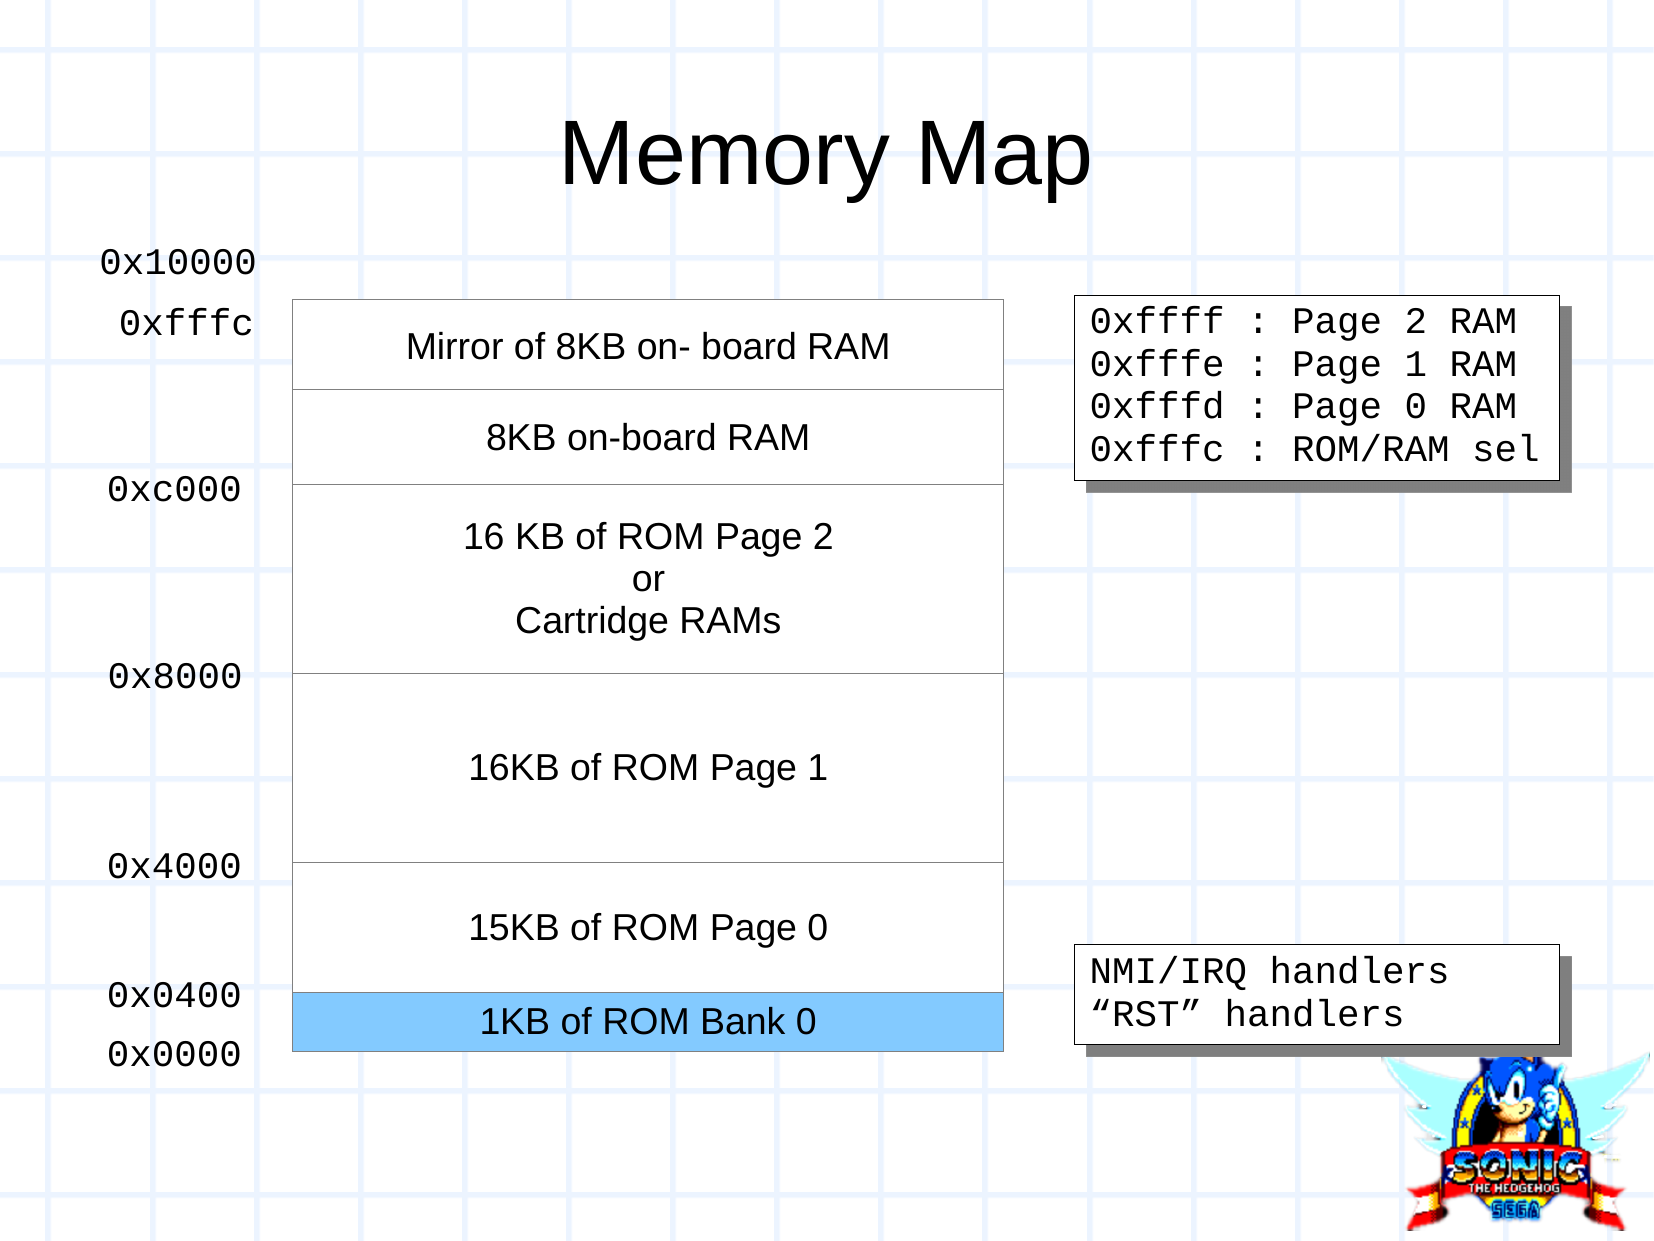

# Memory Map
0x10000
0xffff : Page 2 RAM
0xfffe : Page 1 RAM
0xfffd : Page 0 RAM
0xfffc : ROM/RAM sel
0xfffc
Mirror of 8KB on- board RAM
8KB on-board RAM
0xc000
16 KB of ROM Page 2
or
Cartridge RAMs
0x8000
16KB of ROM Page 1
0x4000
15KB of ROM Page 0
NMI/IRQ handlers
“RST” handlers
0x0400
1KB of ROM Bank 0
0x0000